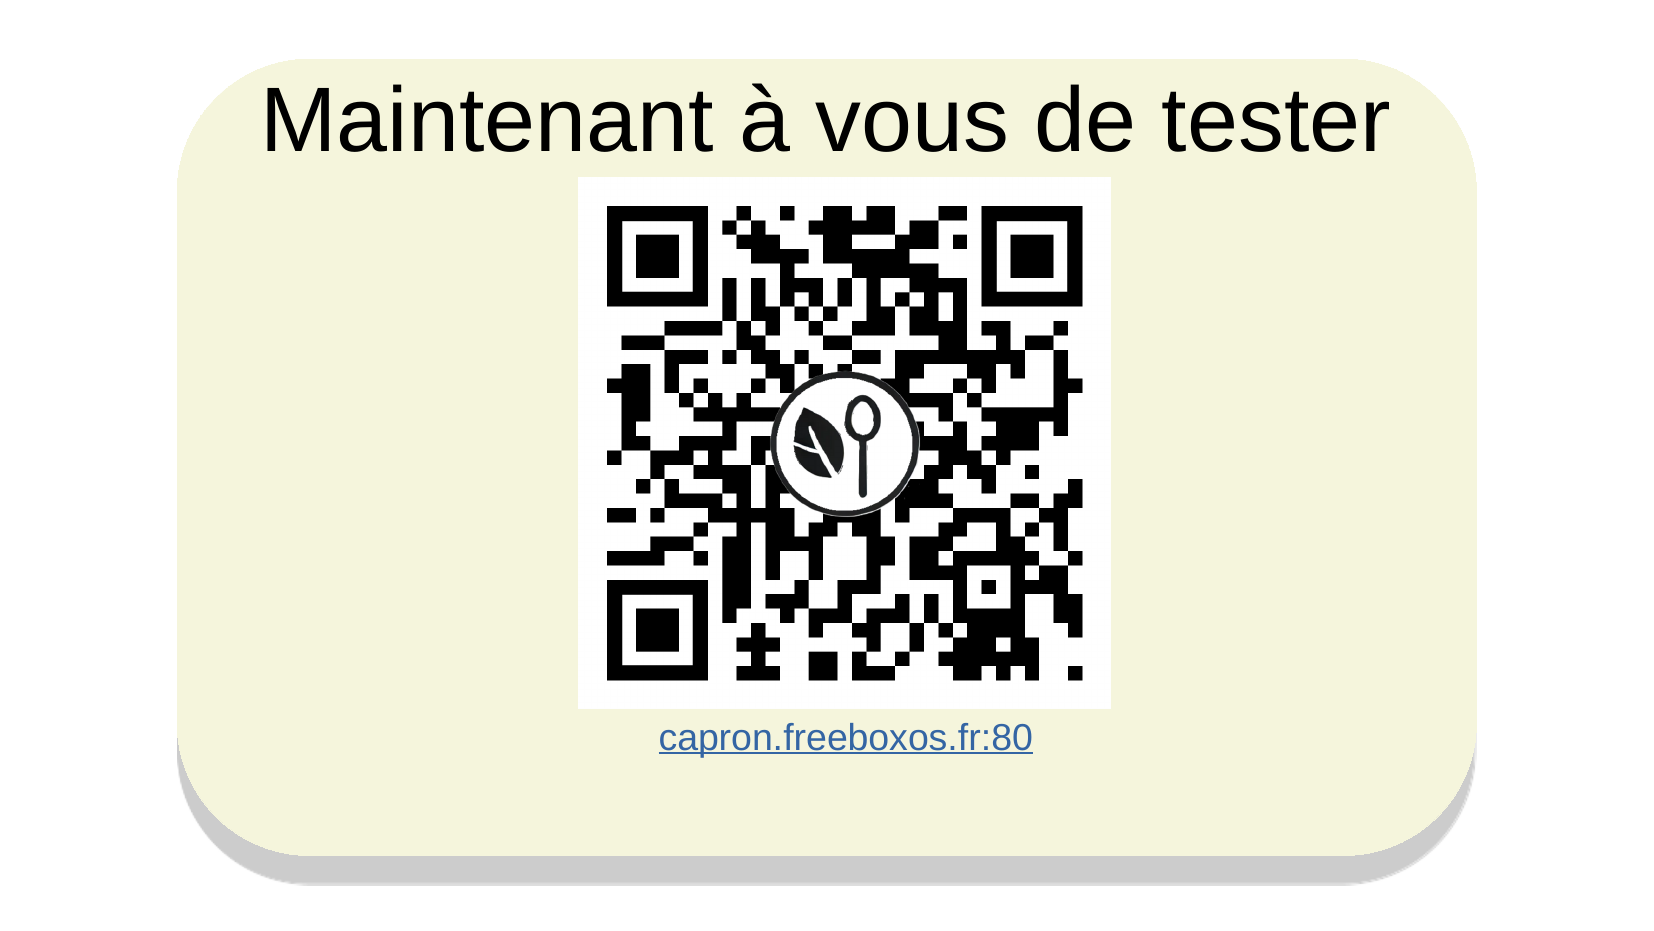

# Maintenant à vous de tester
capron.freeboxos.fr:80